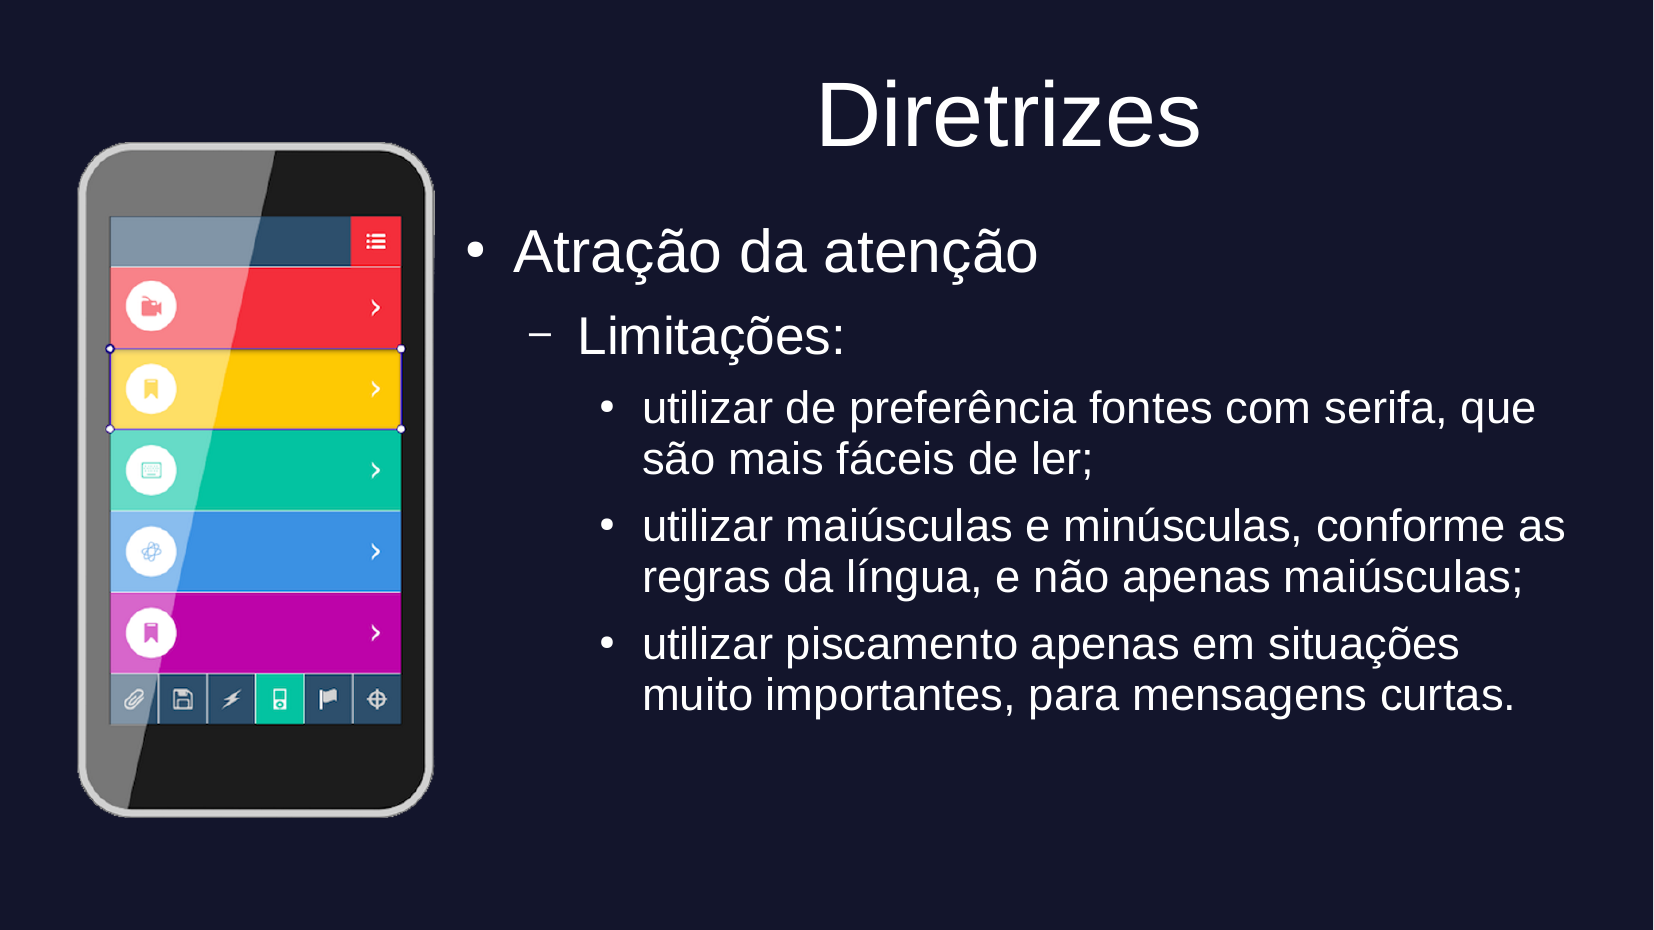

# Diretrizes
Atração da atenção
Limitações:
utilizar de preferência fontes com serifa, que são mais fáceis de ler;
utilizar maiúsculas e minúsculas, conforme as regras da língua, e não apenas maiúsculas;
utilizar piscamento apenas em situações muito importantes, para mensagens curtas.